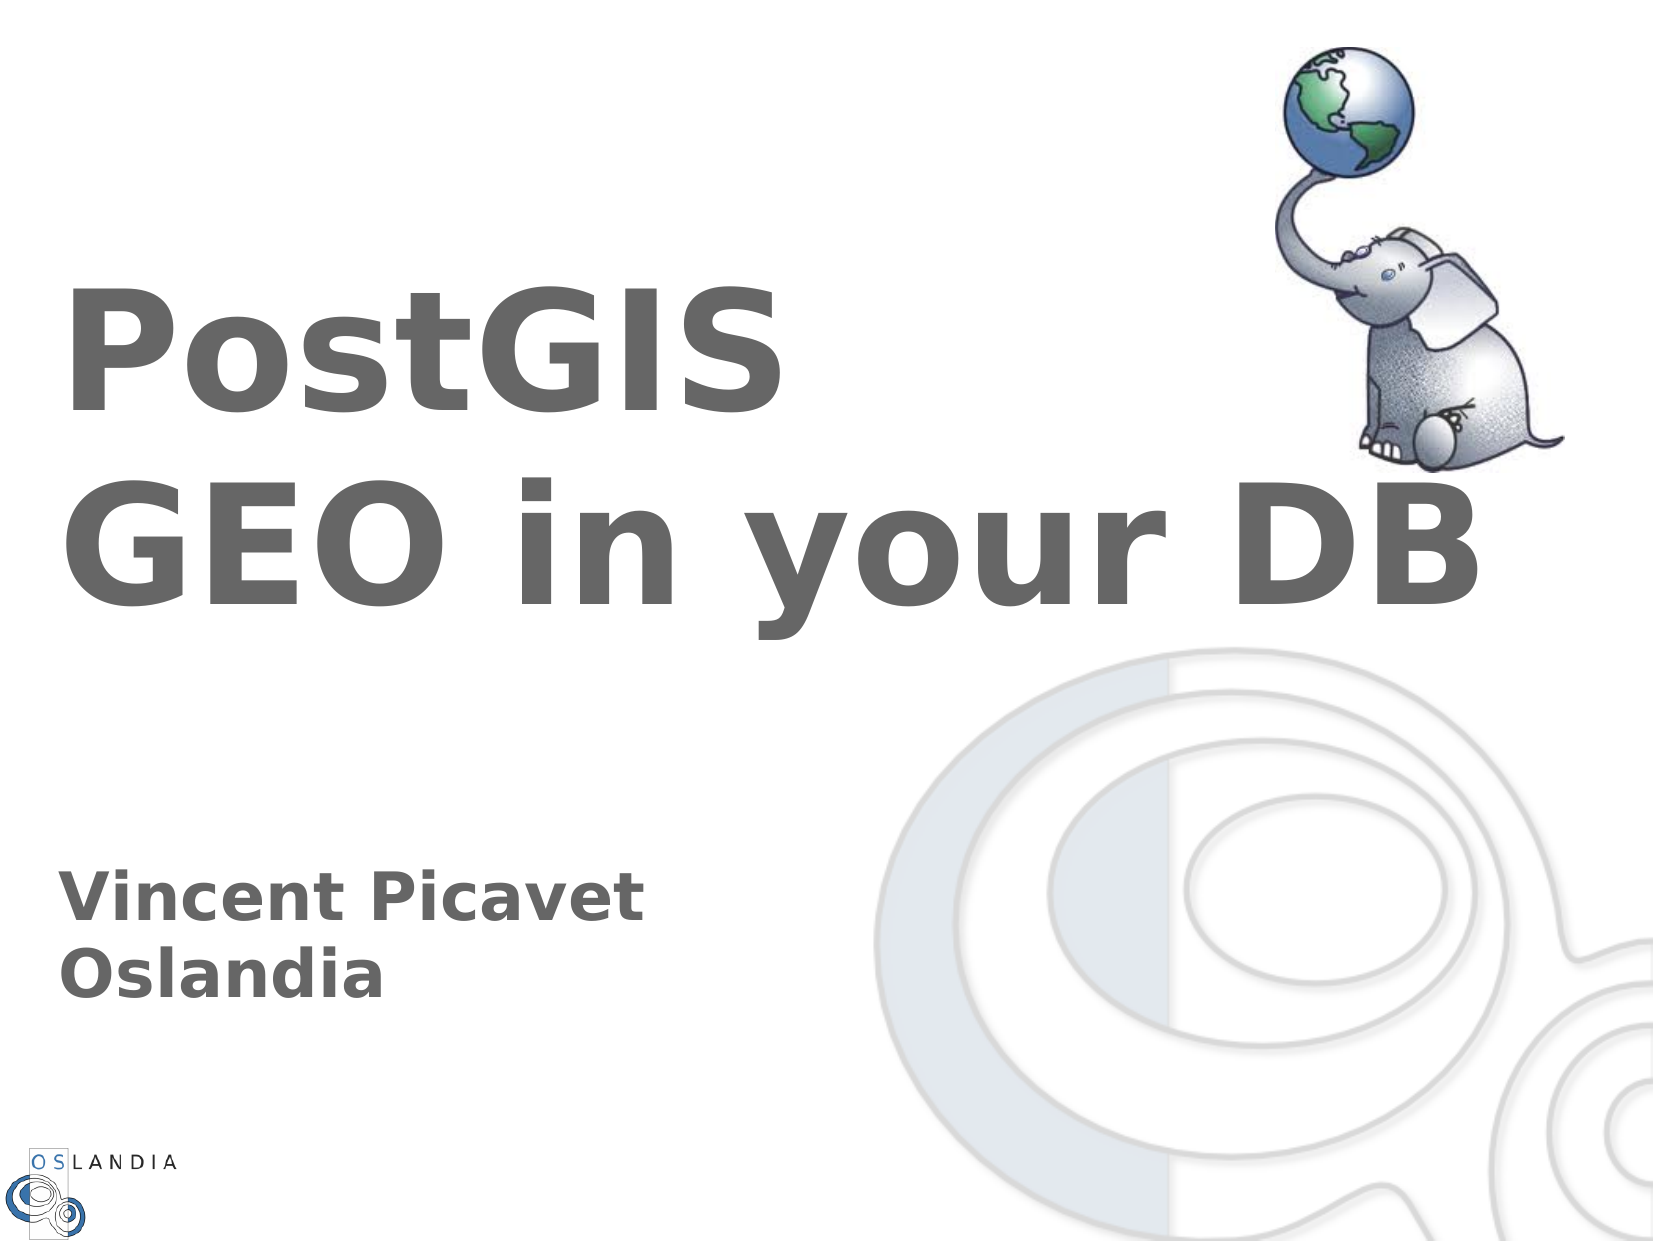

# PostGIS GEO in your DB
Vincent Picavet
Oslandia